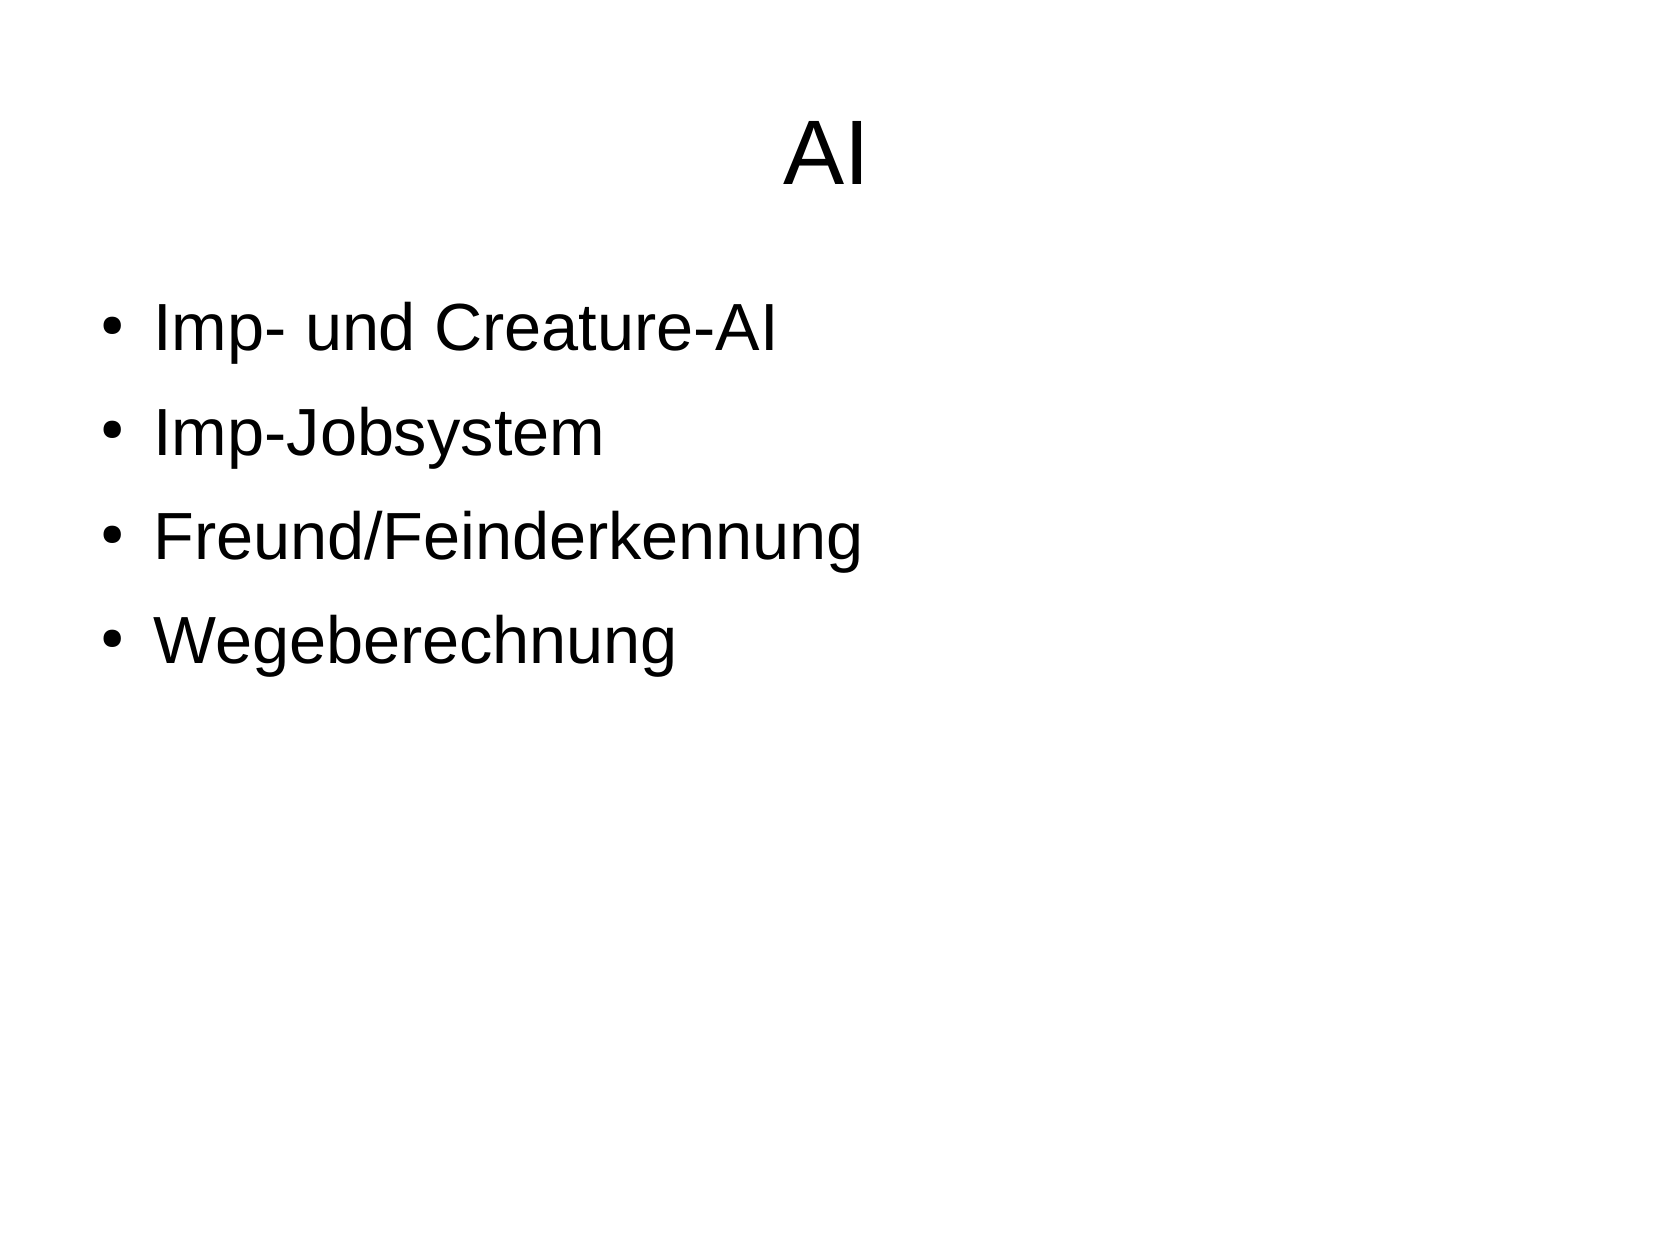

# AI
Imp- und Creature-AI
Imp-Jobsystem
Freund/Feinderkennung
Wegeberechnung